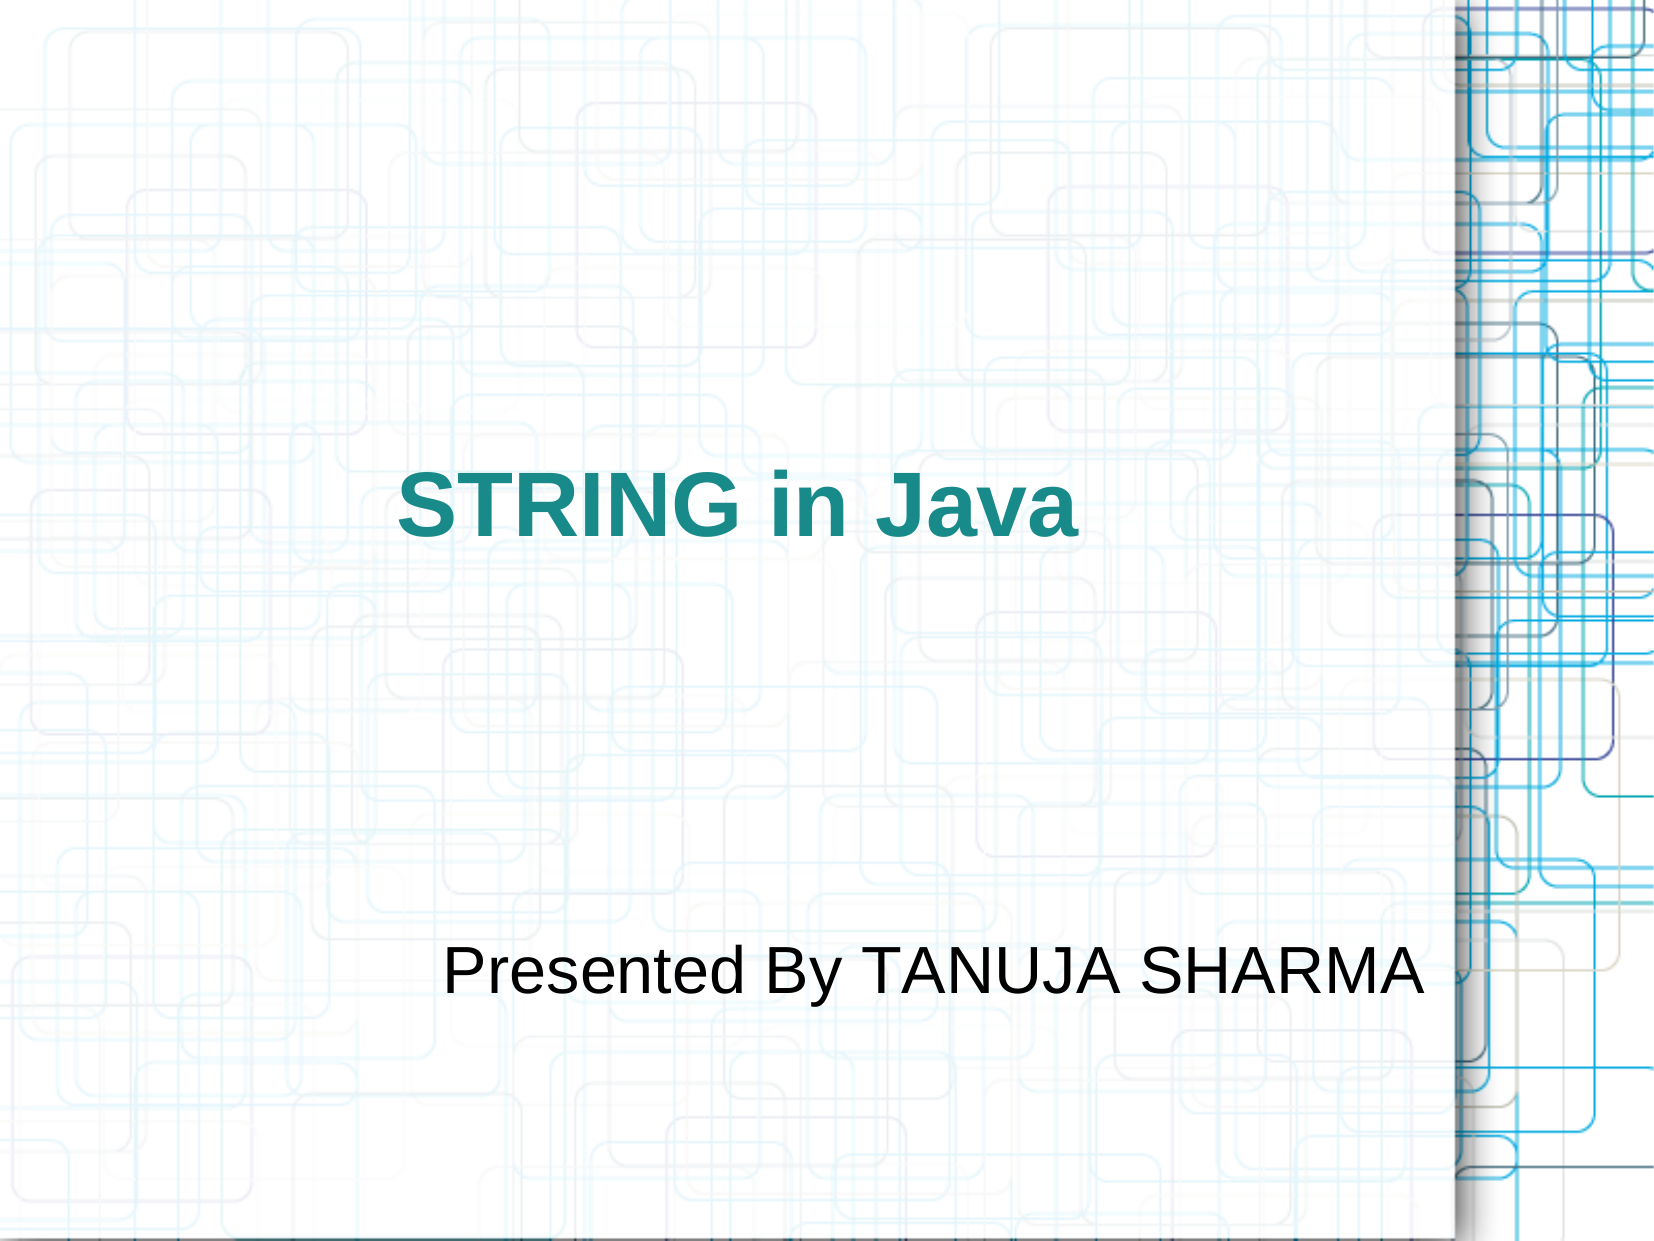

# STRING in Java
Presented By TANUJA SHARMA